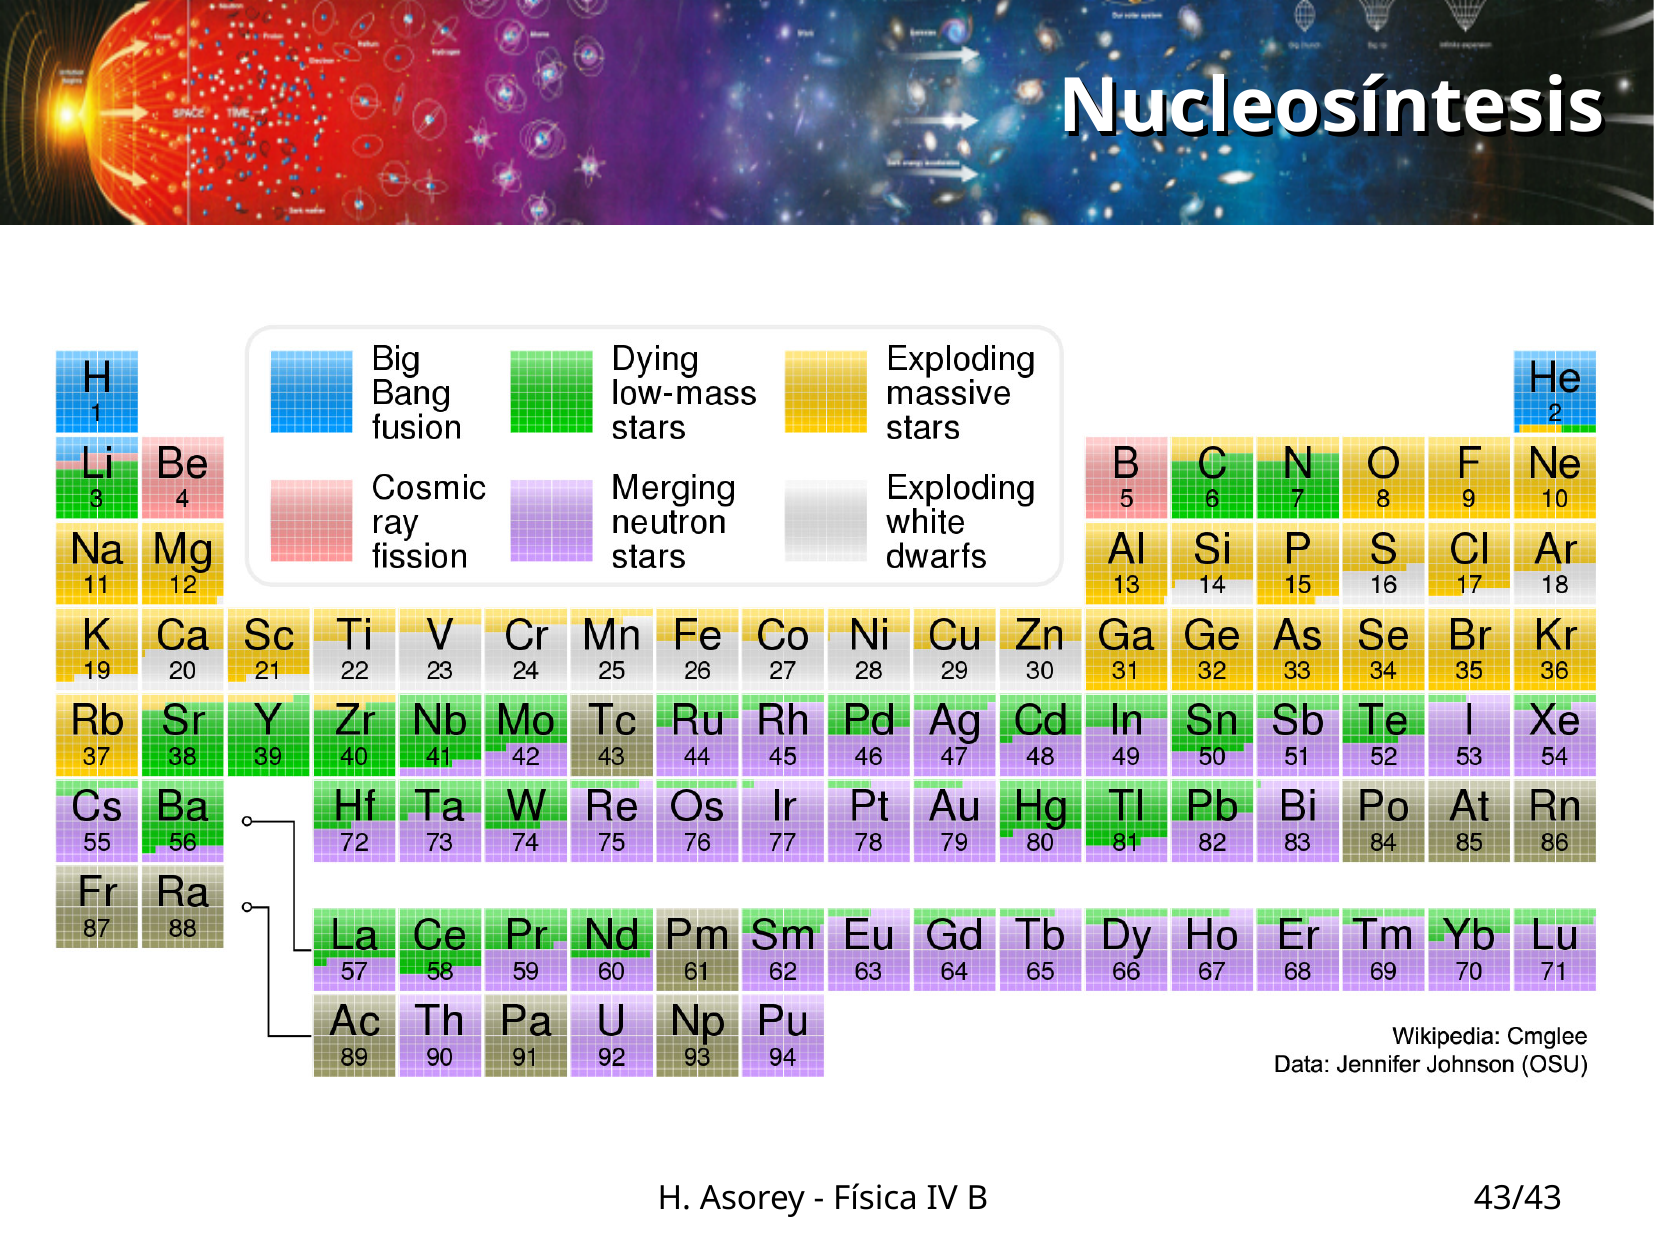

# Nucleosíntesis
H. Asorey - Física IV B
43